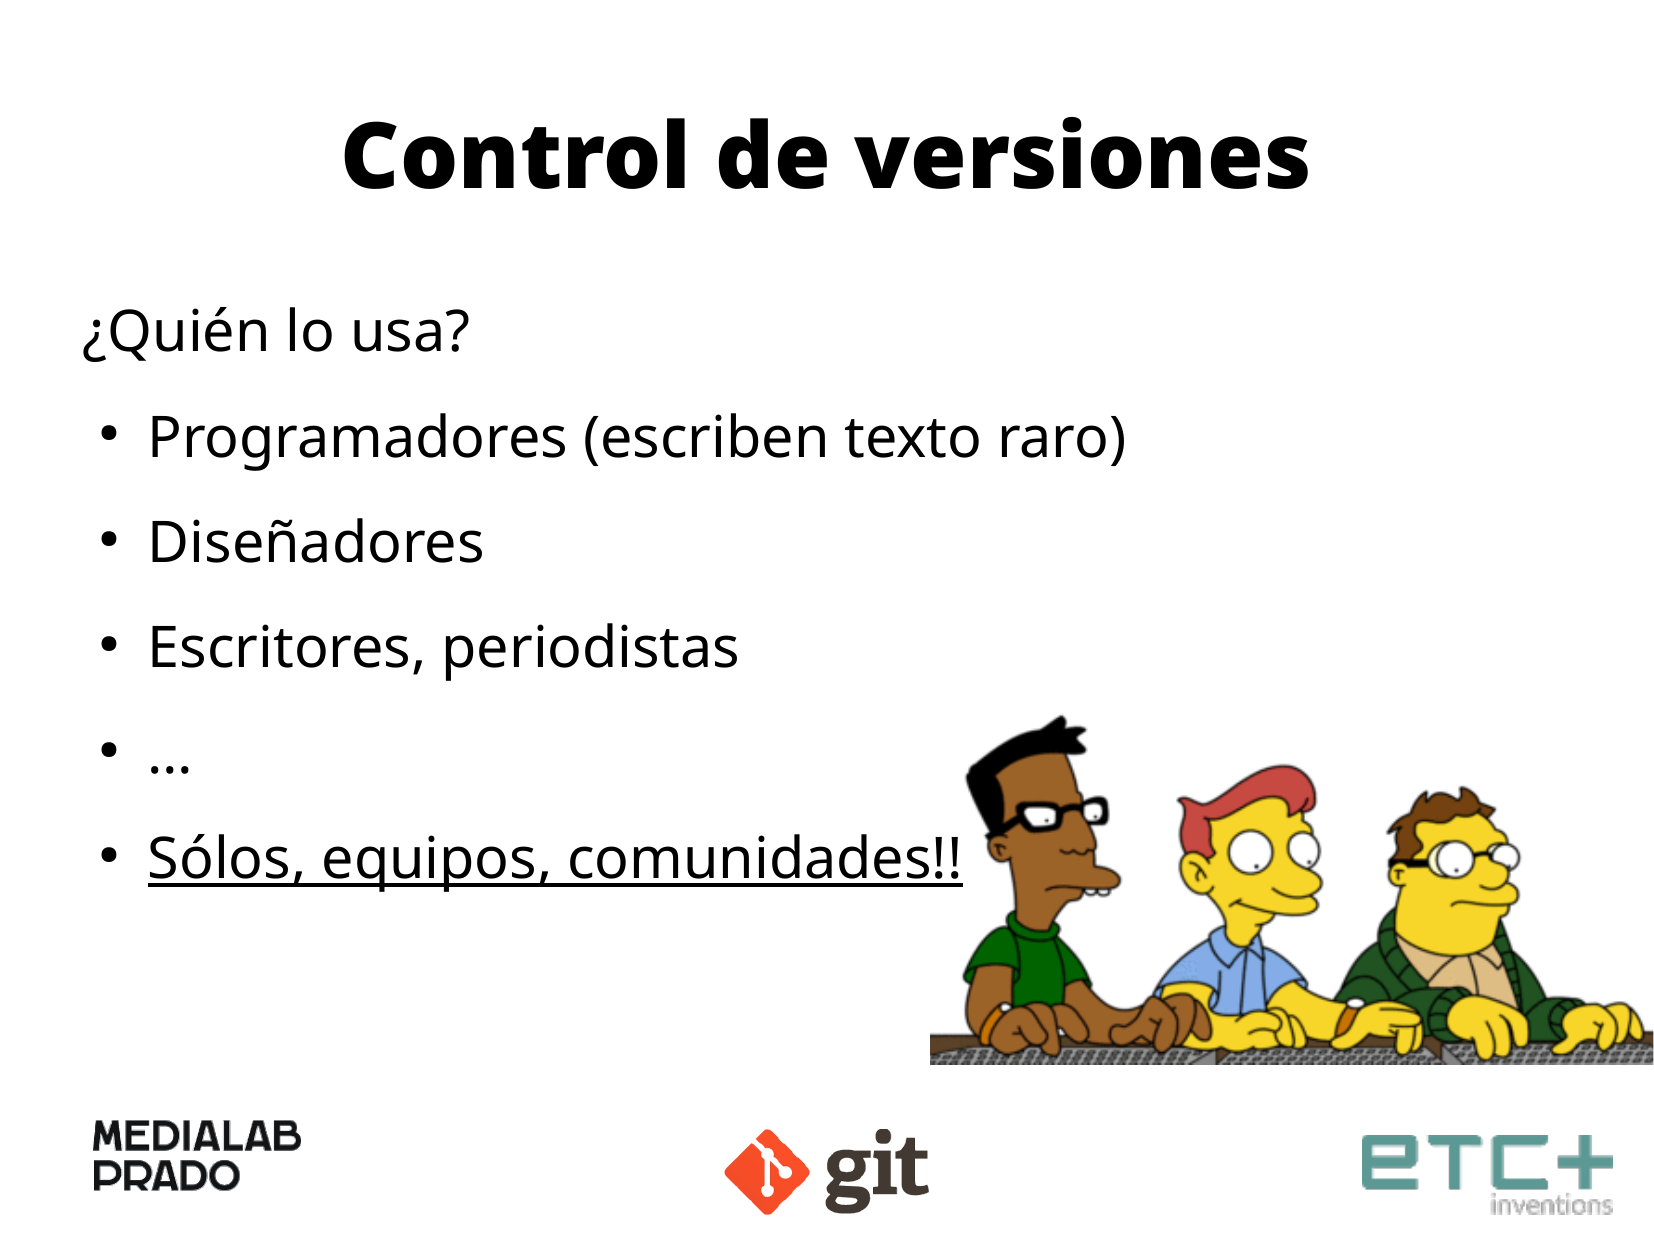

# Control de versiones
¿Quién lo usa?
Programadores (escriben texto raro)
Diseñadores
Escritores, periodistas
…
Sólos, equipos, comunidades!!